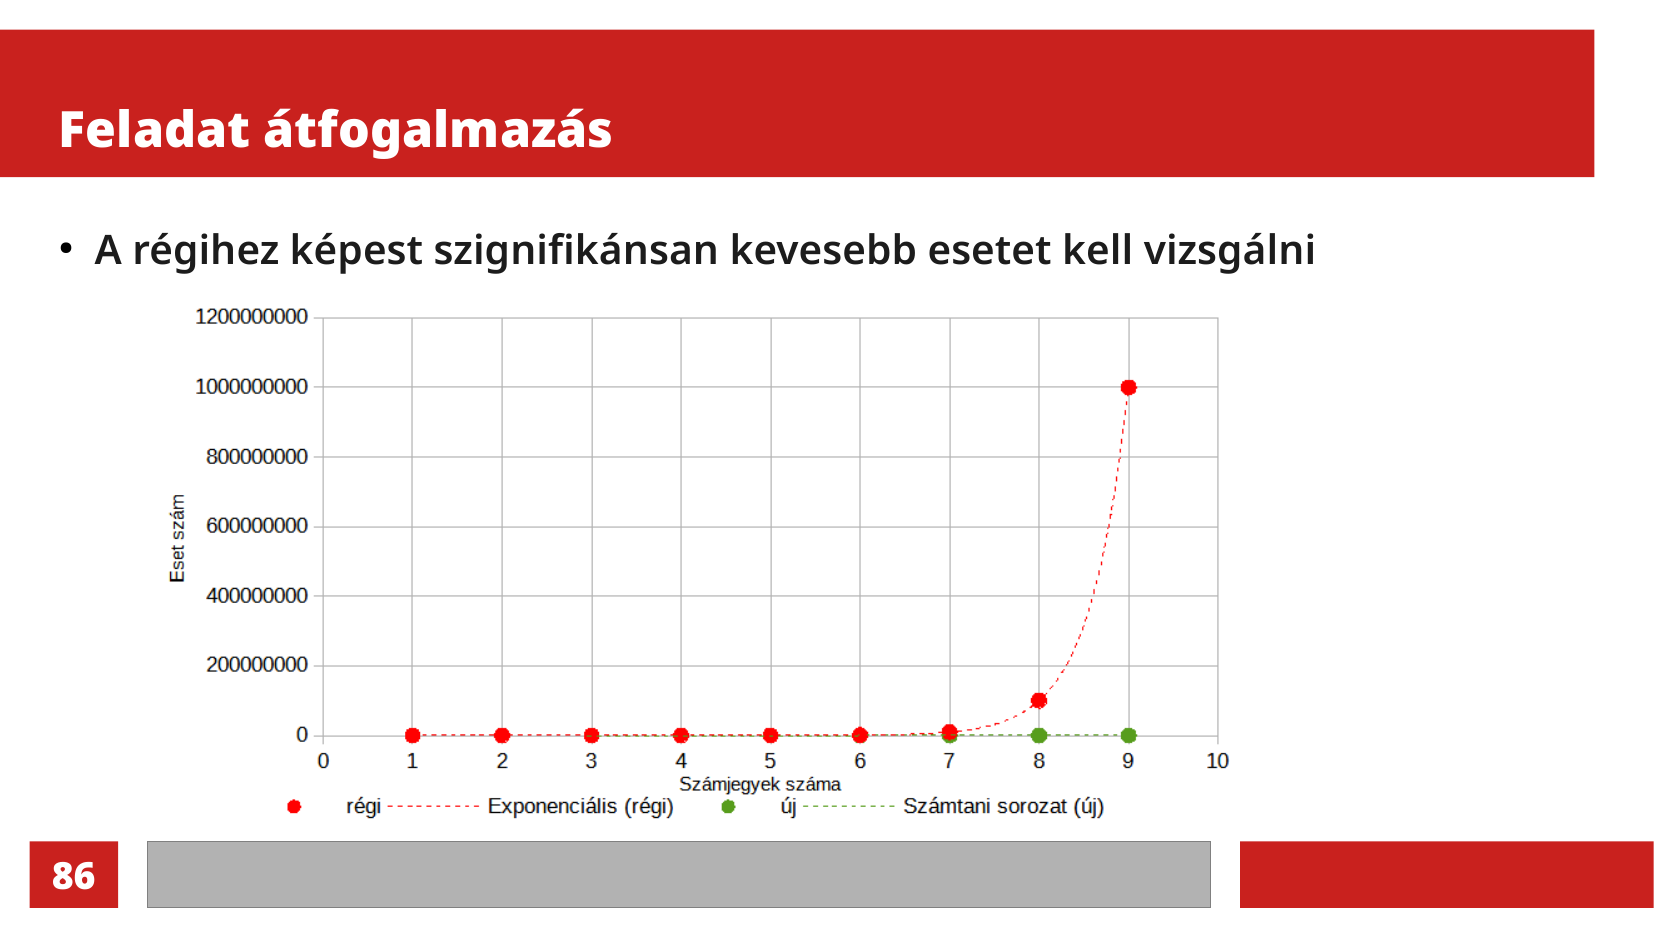

# Feladat átfogalmazás
A régihez képest szignifikánsan kevesebb esetet kell vizsgálni
86